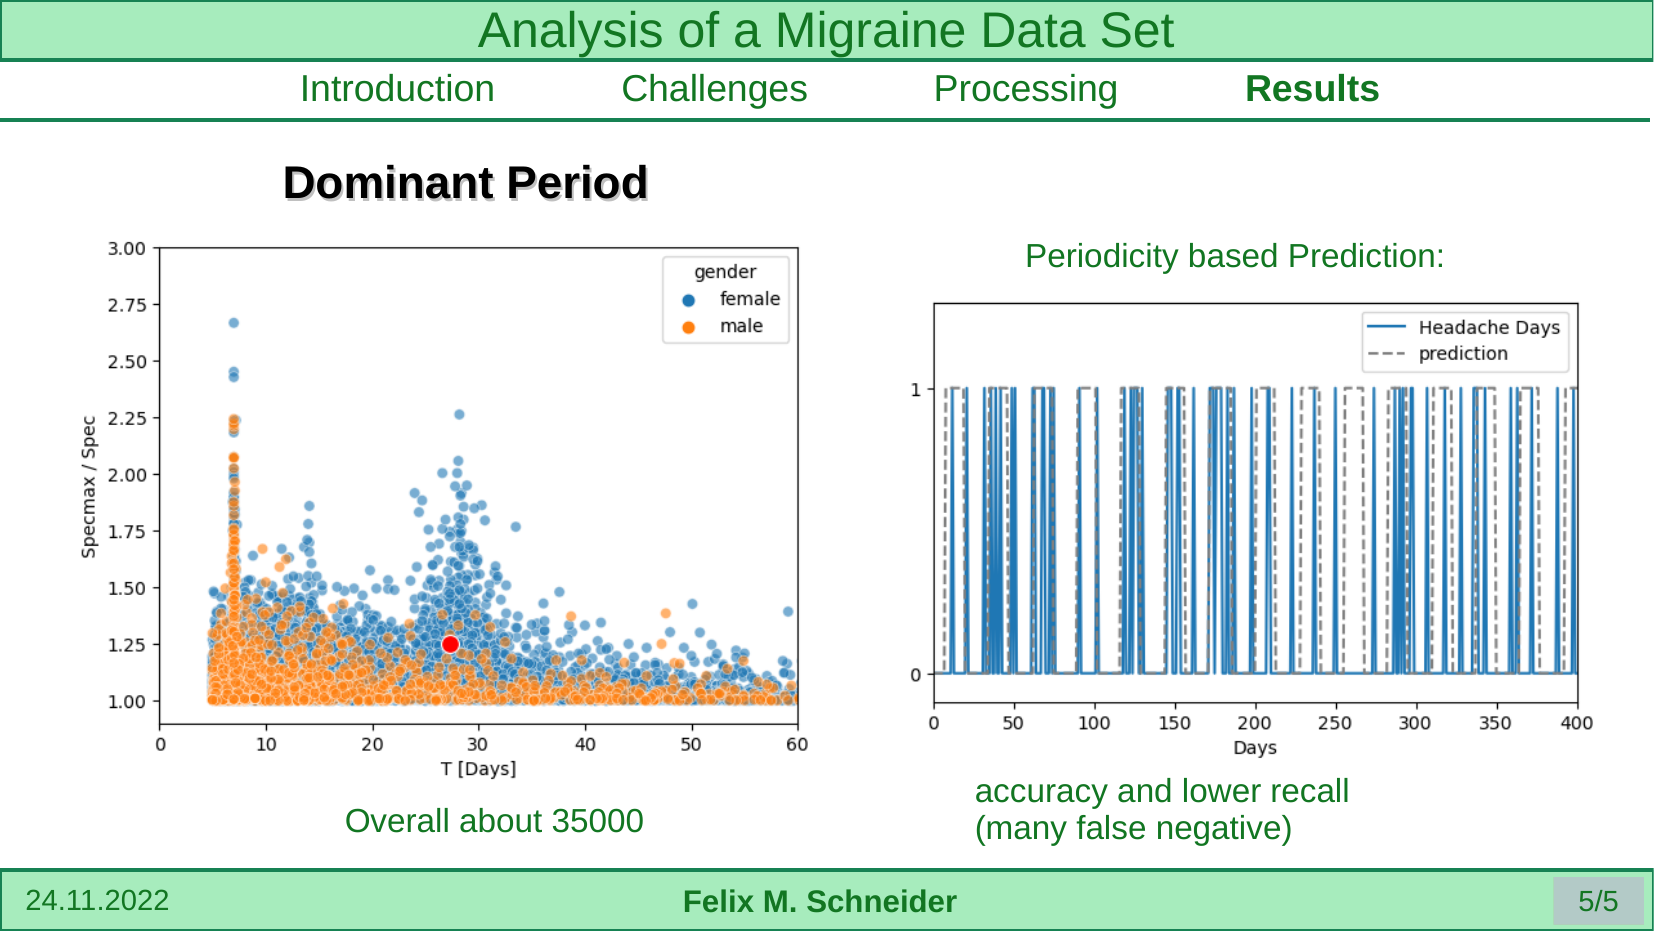

# Analysis of a Migraine Data Set
Introduction Challenges Processing Results
Dominant Period
Periodicity based Prediction:
accuracy and lower recall
(many false negative)
Overall about 35000
5/5
5/5